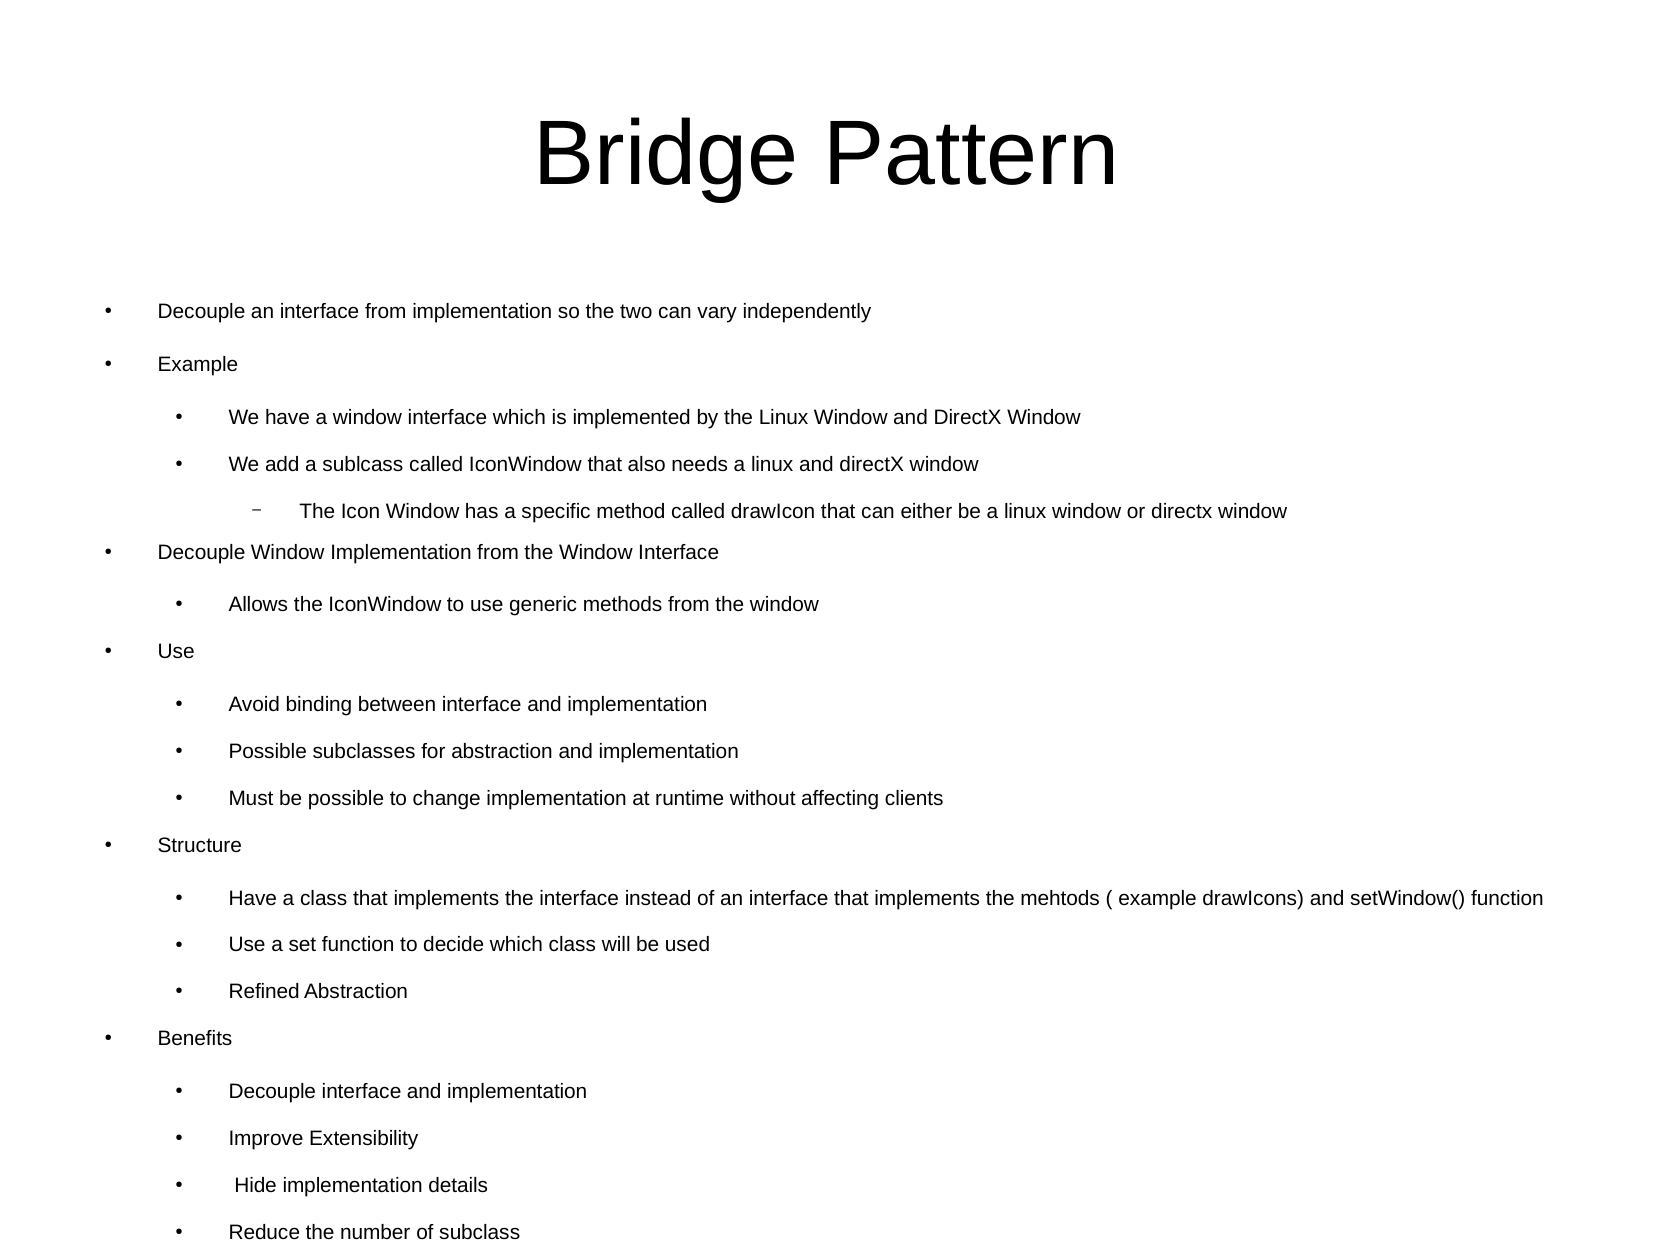

# Bridge Pattern
Decouple an interface from implementation so the two can vary independently
Example
We have a window interface which is implemented by the Linux Window and DirectX Window
We add a sublcass called IconWindow that also needs a linux and directX window
The Icon Window has a specific method called drawIcon that can either be a linux window or directx window
Decouple Window Implementation from the Window Interface
Allows the IconWindow to use generic methods from the window
Use
Avoid binding between interface and implementation
Possible subclasses for abstraction and implementation
Must be possible to change implementation at runtime without affecting clients
Structure
Have a class that implements the interface instead of an interface that implements the mehtods ( example drawIcons) and setWindow() function
Use a set function to decide which class will be used
Refined Abstraction
Benefits
Decouple interface and implementation
Improve Extensibility
 Hide implementation details
Reduce the number of subclass